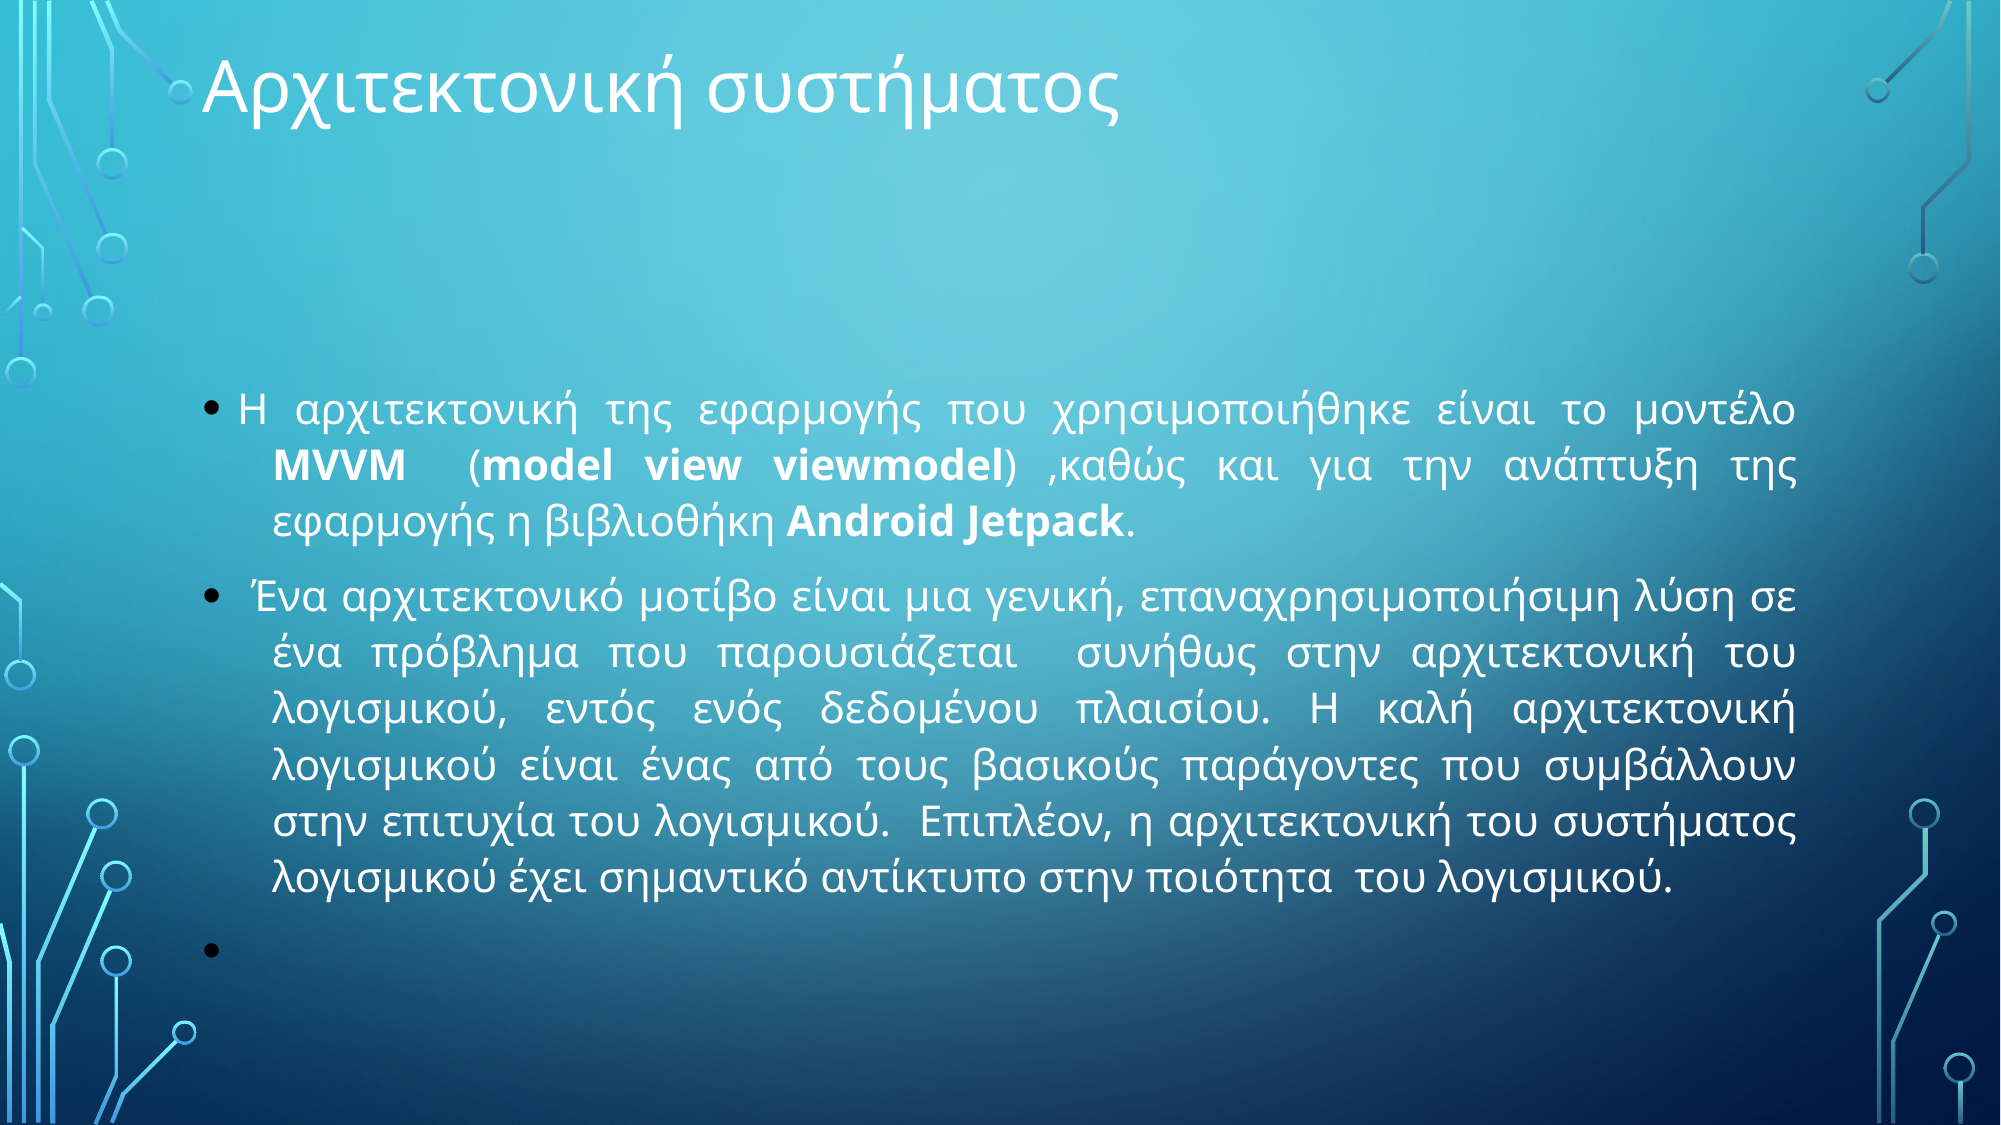

# Αρχιτεκτονική συστήματος
Η αρχιτεκτονική της εφαρμογής που χρησιμοποιήθηκε είναι το μοντέλο MVVM (model view viewmodel) ,καθώς και για την ανάπτυξη της εφαρμογής η βιβλιοθήκη Android Jetpack.
 Ένα αρχιτεκτονικό μοτίβο είναι μια γενική, επαναχρησιμοποιήσιμη λύση σε ένα πρόβλημα που παρουσιάζεται συνήθως στην αρχιτεκτονική του λογισμικού, εντός ενός δεδομένου πλαισίου. Η καλή αρχιτεκτονική λογισμικού είναι ένας από τους βασικούς παράγοντες που συμβάλλουν στην επιτυχία του λογισμικού. Επιπλέον, η αρχιτεκτονική του συστήματος λογισμικού έχει σημαντικό αντίκτυπο στην ποιότητα του λογισμικού.